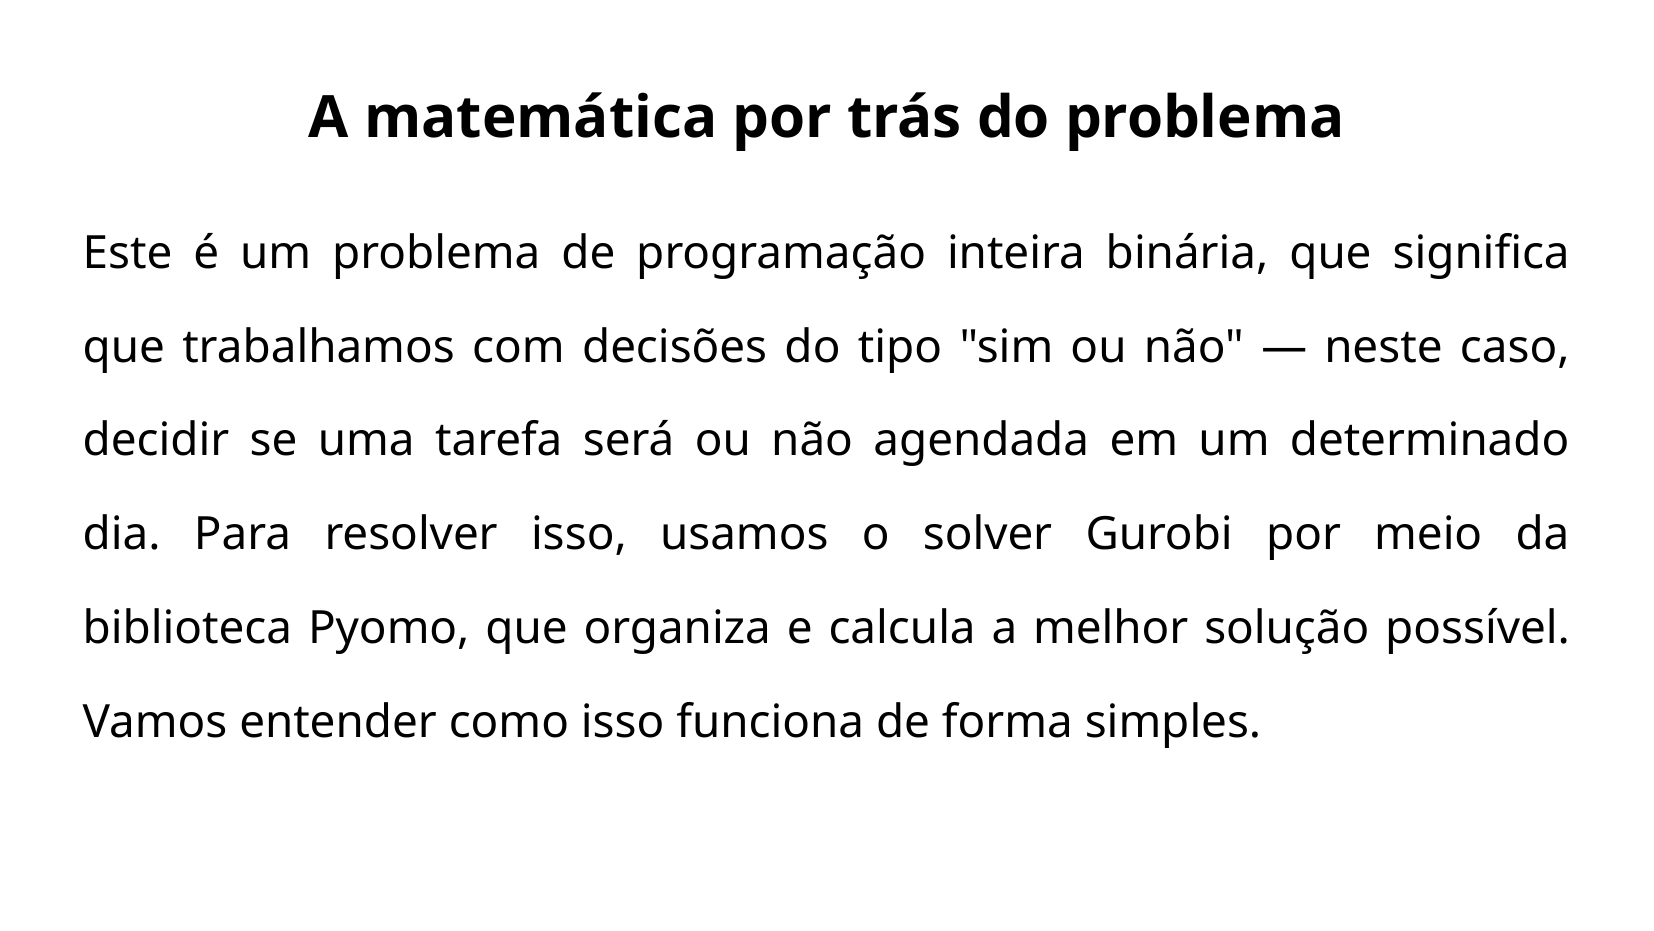

# A matemática por trás do problema
Este é um problema de programação inteira binária, que significa que trabalhamos com decisões do tipo "sim ou não" — neste caso, decidir se uma tarefa será ou não agendada em um determinado dia. Para resolver isso, usamos o solver Gurobi por meio da biblioteca Pyomo, que organiza e calcula a melhor solução possível. Vamos entender como isso funciona de forma simples.